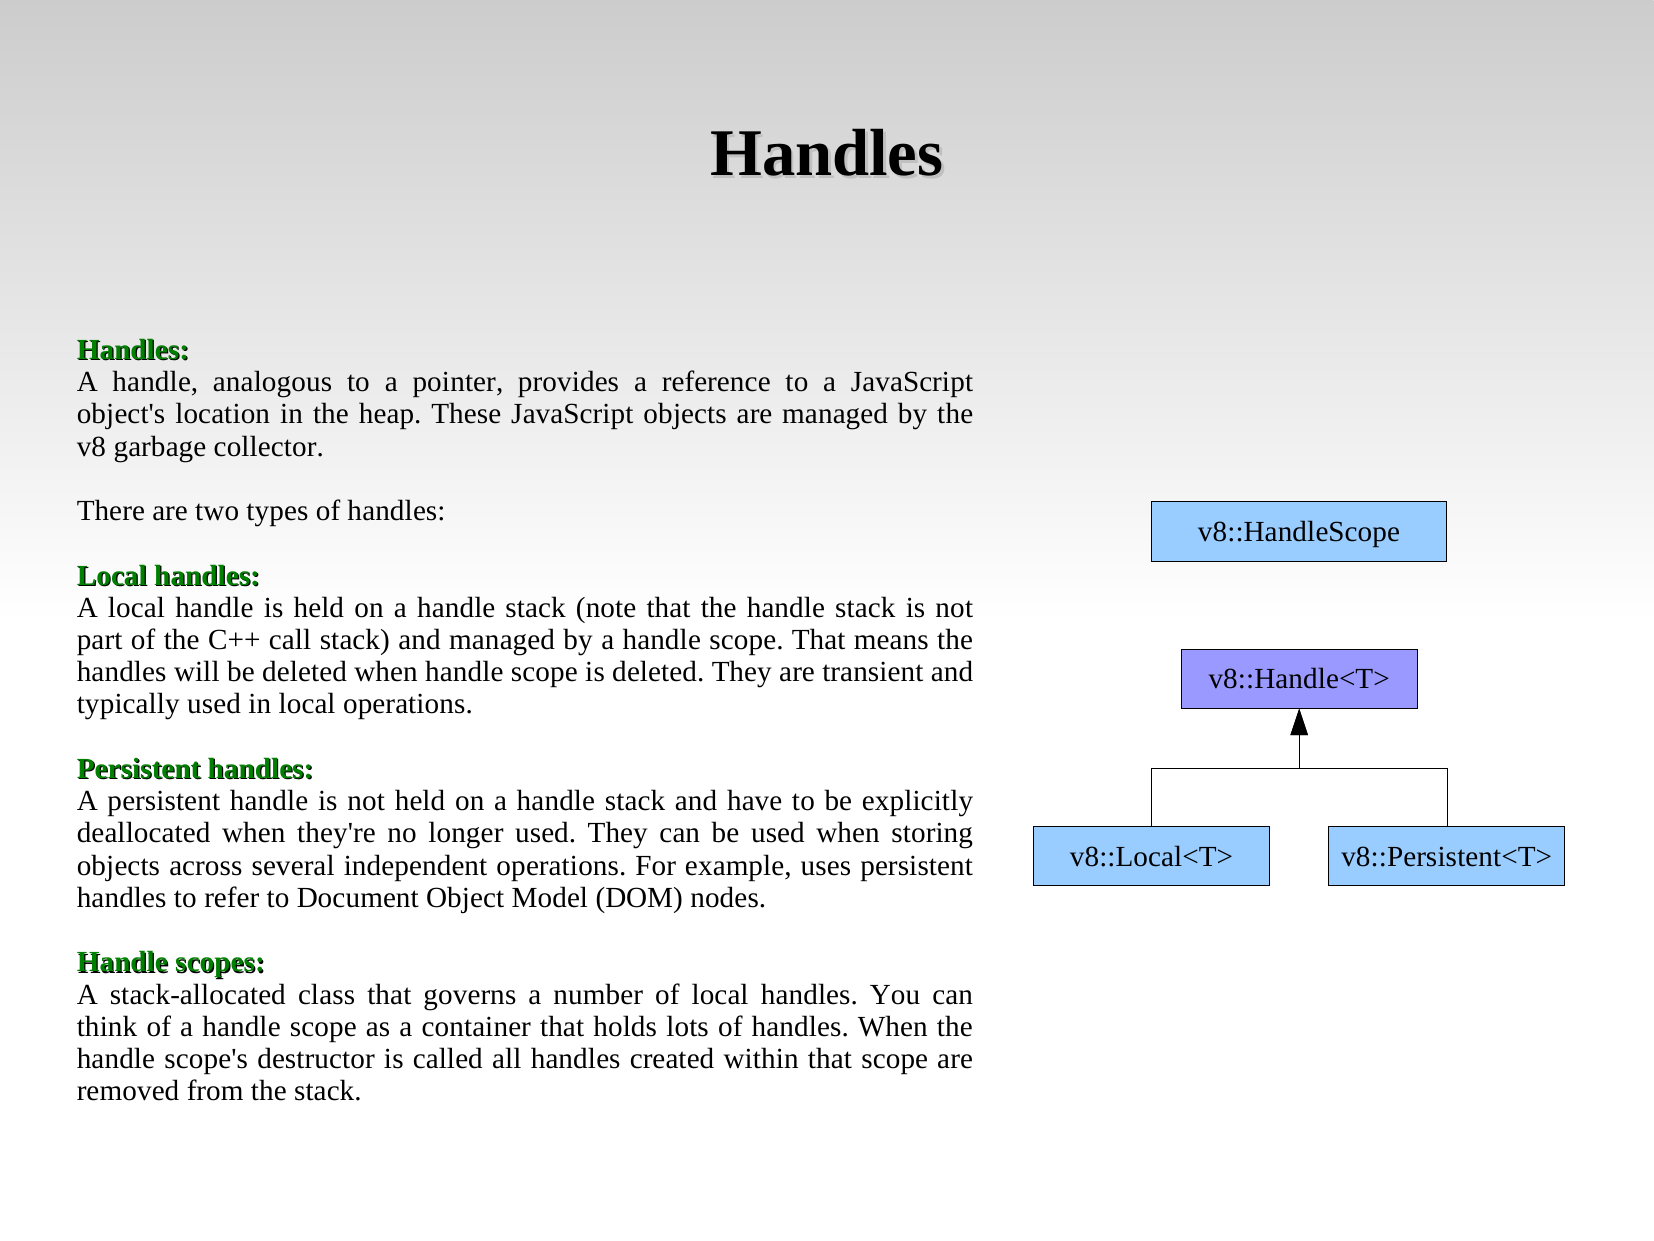

# Handles
Handles:
A handle, analogous to a pointer, provides a reference to a JavaScript object's location in the heap. These JavaScript objects are managed by the v8 garbage collector.
There are two types of handles:
Local handles:
A local handle is held on a handle stack (note that the handle stack is not part of the C++ call stack) and managed by a handle scope. That means the handles will be deleted when handle scope is deleted. They are transient and typically used in local operations.
Persistent handles:
A persistent handle is not held on a handle stack and have to be explicitly deallocated when they're no longer used. They can be used when storing objects across several independent operations. For example, uses persistent handles to refer to Document Object Model (DOM) nodes.
Handle scopes:
A stack-allocated class that governs a number of local handles. You can think of a handle scope as a container that holds lots of handles. When the handle scope's destructor is called all handles created within that scope are removed from the stack.
v8::HandleScope
v8::Handle<T>
v8::Local<T>
v8::Persistent<T>